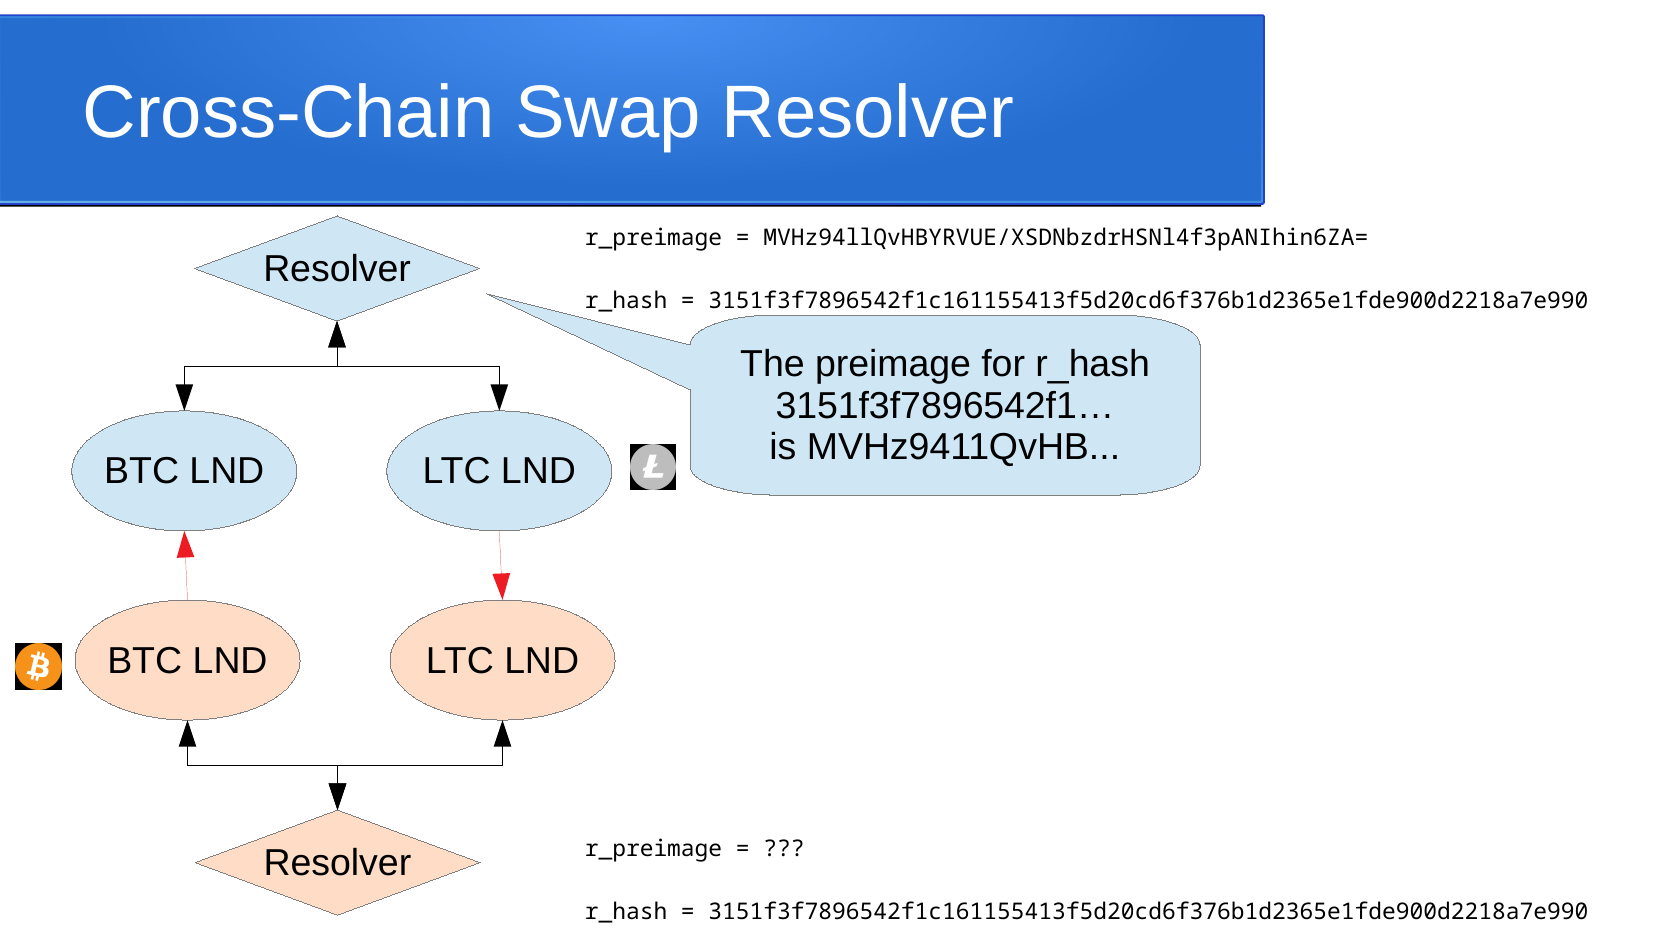

# Cross-Chain Swap Resolver
r_preimage = MVHz94llQvHBYRVUE/XSDNbzdrHSNl4f3pANIhin6ZA=
r_hash = 3151f3f7896542f1c161155413f5d20cd6f376b1d2365e1fde900d2218a7e990
Resolver
The preimage for r_hash
3151f3f7896542f1…
is MVHz9411QvHB...
BTC LND
LTC LND
BTC LND
LTC LND
Resolver
r_preimage = ???
r_hash = 3151f3f7896542f1c161155413f5d20cd6f376b1d2365e1fde900d2218a7e990